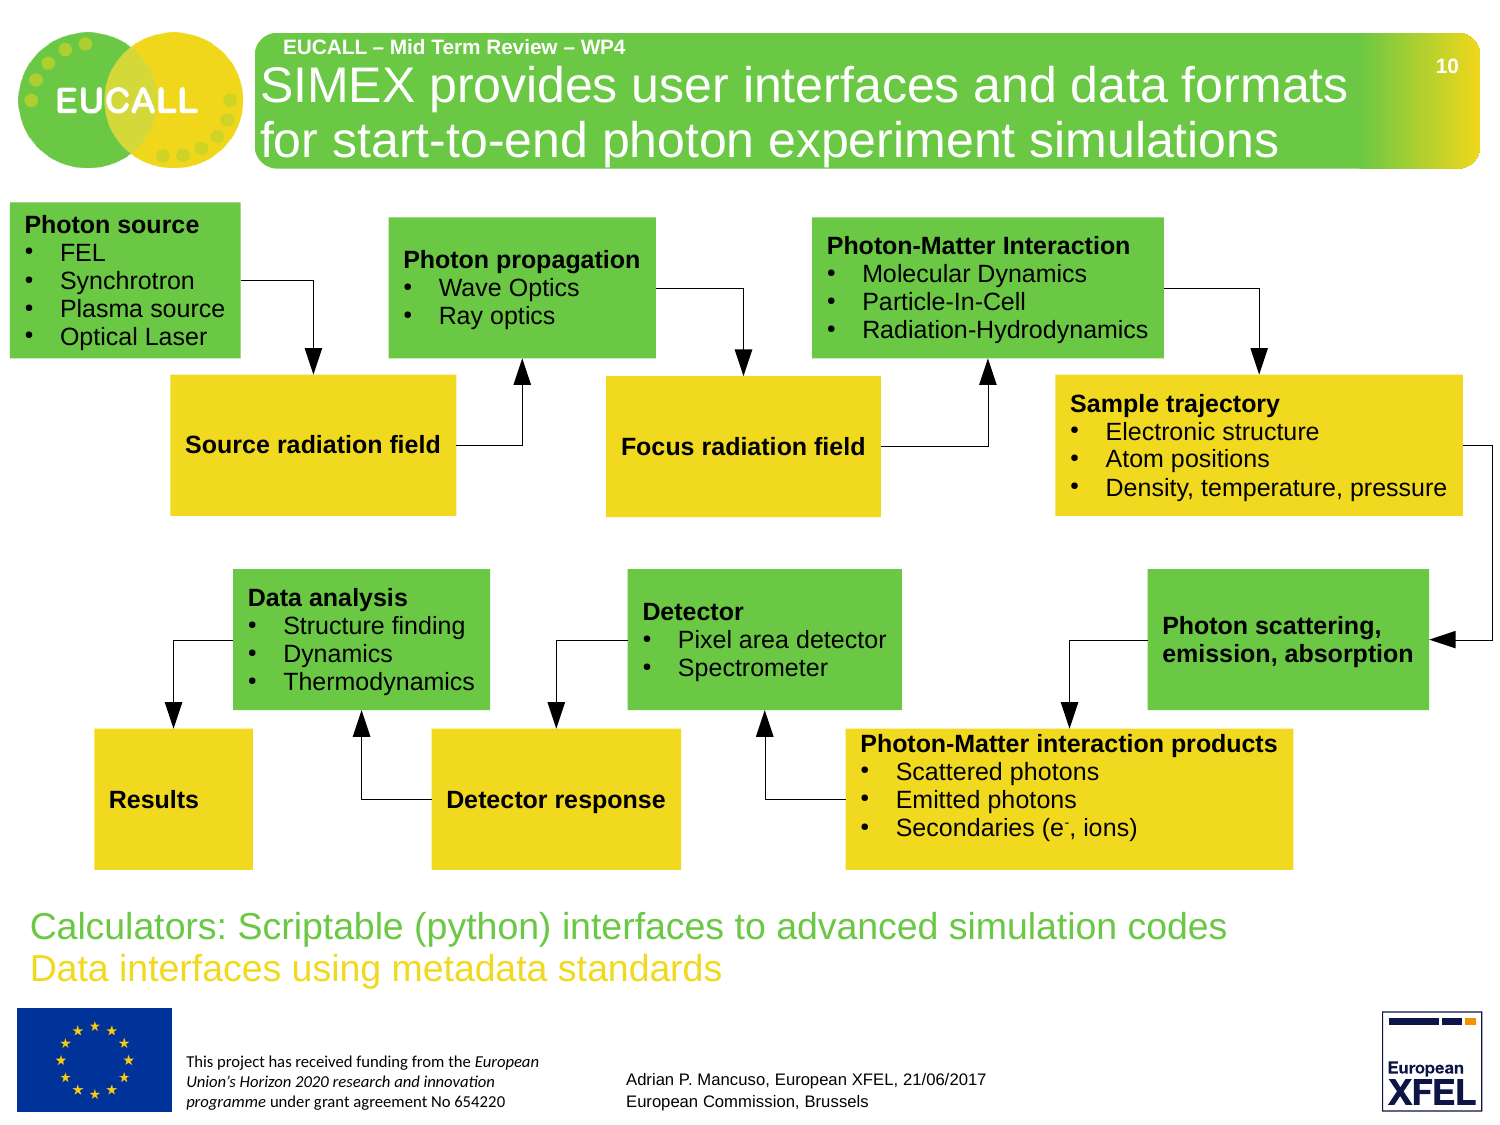

# SIMEX provides user interfaces and data formats for start-to-end photon experiment simulations
Photon source
FEL
Synchrotron
Plasma source
Optical Laser
Photon propagation
Wave Optics
Ray optics
Photon-Matter Interaction
Molecular Dynamics
Particle-In-Cell
Radiation-Hydrodynamics
Source radiation field
Sample trajectory
Electronic structure
Atom positions
Density, temperature, pressure
Focus radiation field
Data analysis
Structure finding
Dynamics
Thermodynamics
Detector
Pixel area detector
Spectrometer
Photon scattering,
emission, absorption
Results
Detector response
Photon-Matter interaction products
Scattered photons
Emitted photons
Secondaries (e-, ions)
Calculators: Scriptable (python) interfaces to advanced simulation codes
Data interfaces using metadata standards